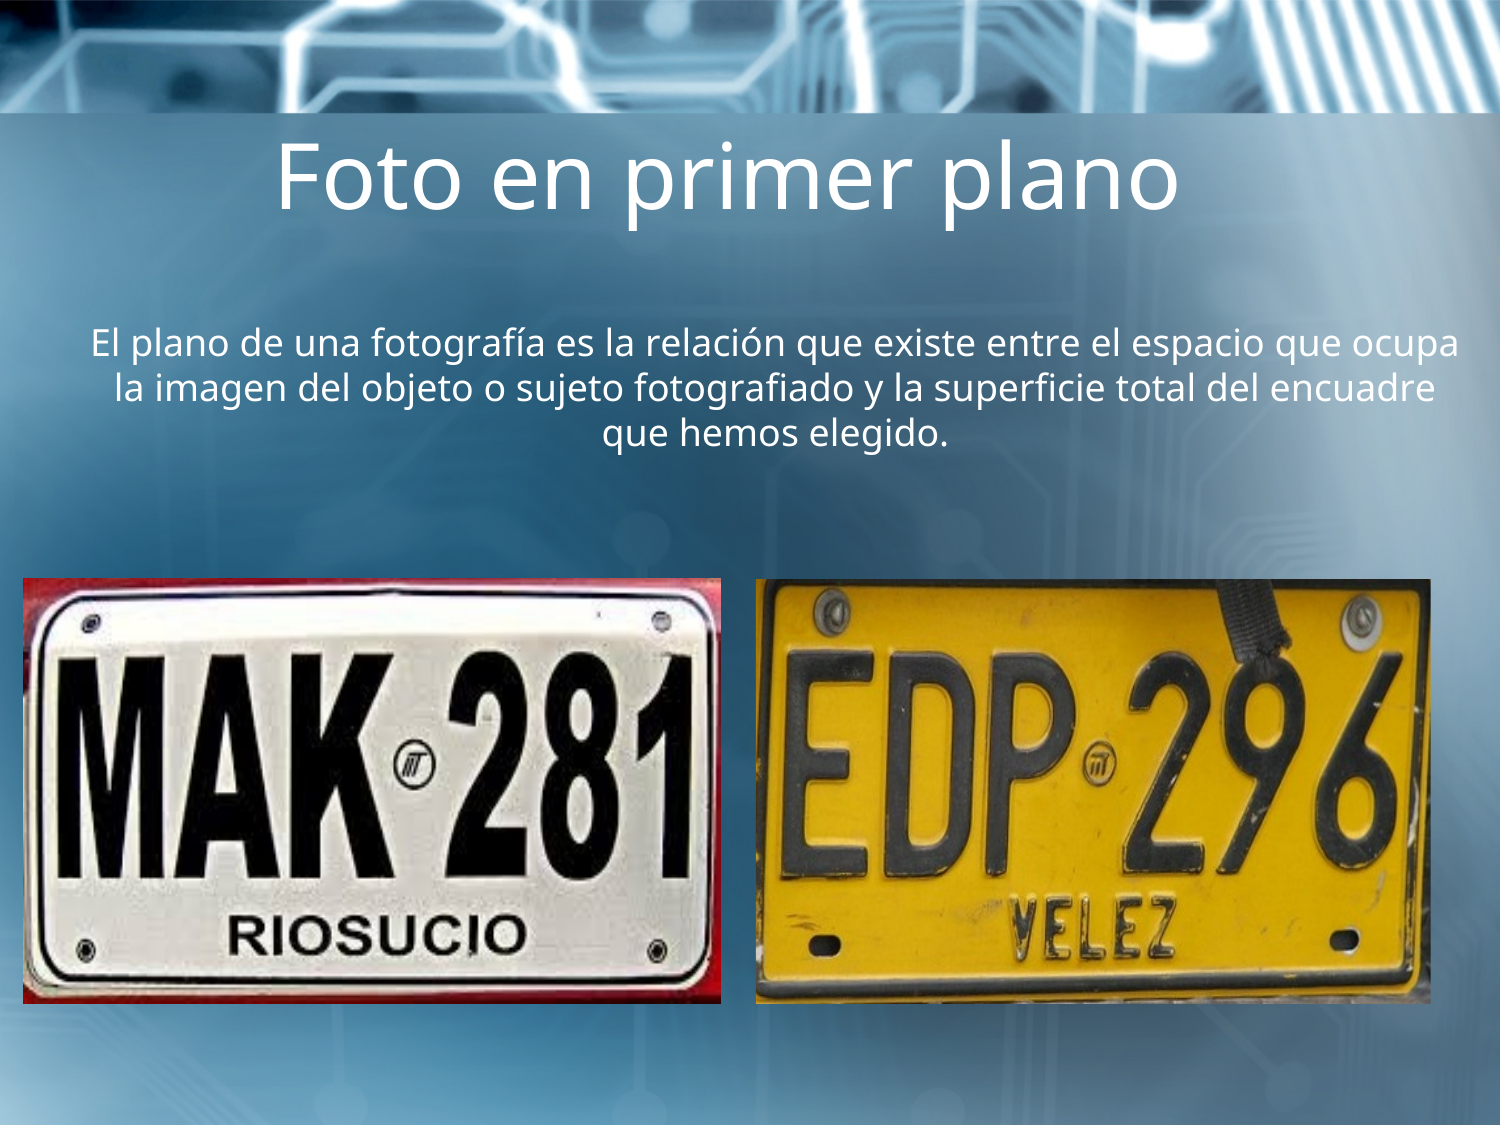

# Foto en primer plano
El plano de una fotografía es la relación que existe entre el espacio que ocupa la imagen del objeto o sujeto fotografiado y la superficie total del encuadre que hemos elegido.